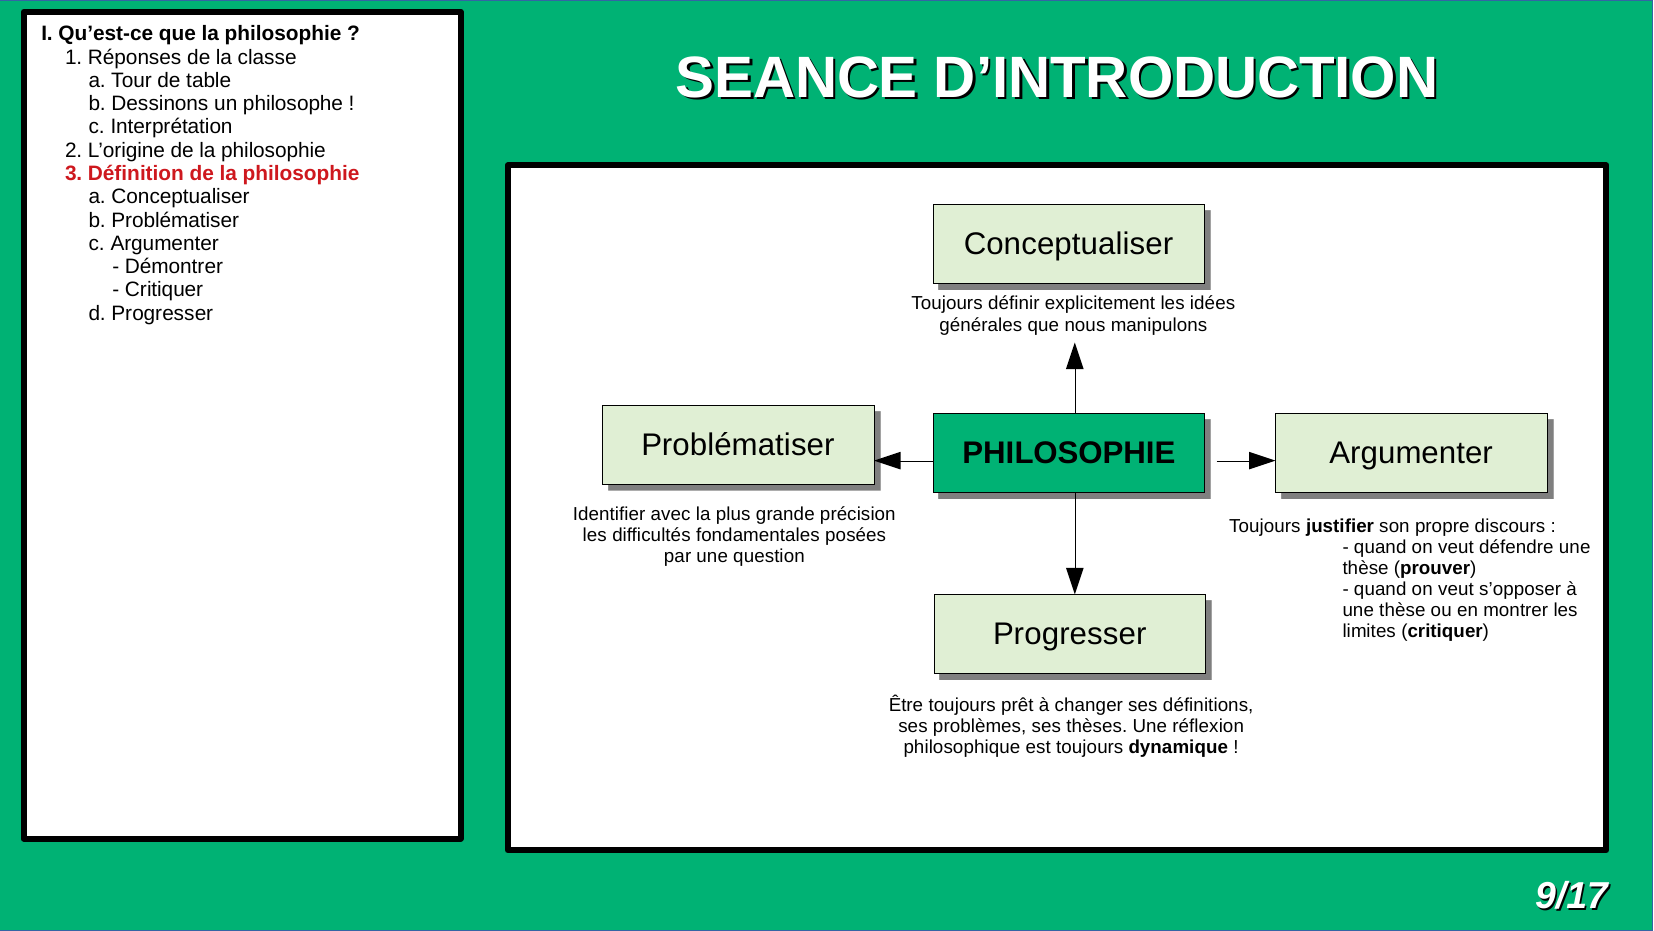

SEANCE D’INTRODUCTION
I. Qu’est-ce que la philosophie ?
	1. Réponses de la classe
		a. Tour de table
		b. Dessinons un philosophe !
		c. Interprétation
	2. L’origine de la philosophie
	3. Définition de la philosophie
		a. Conceptualiser
		b. Problématiser
		c. Argumenter
			- Démontrer
			- Critiquer
		d. Progresser
Conceptualiser
Toujours définir explicitement les idées générales que nous manipulons
Problématiser
PHILOSOPHIE
Argumenter
Identifier avec la plus grande précision les difficultés fondamentales posées par une question
Toujours justifier son propre discours :
- quand on veut défendre une thèse (prouver)
- quand on veut s’opposer à une thèse ou en montrer les limites (critiquer)
Progresser
Être toujours prêt à changer ses définitions, ses problèmes, ses thèses. Une réflexion philosophique est toujours dynamique !